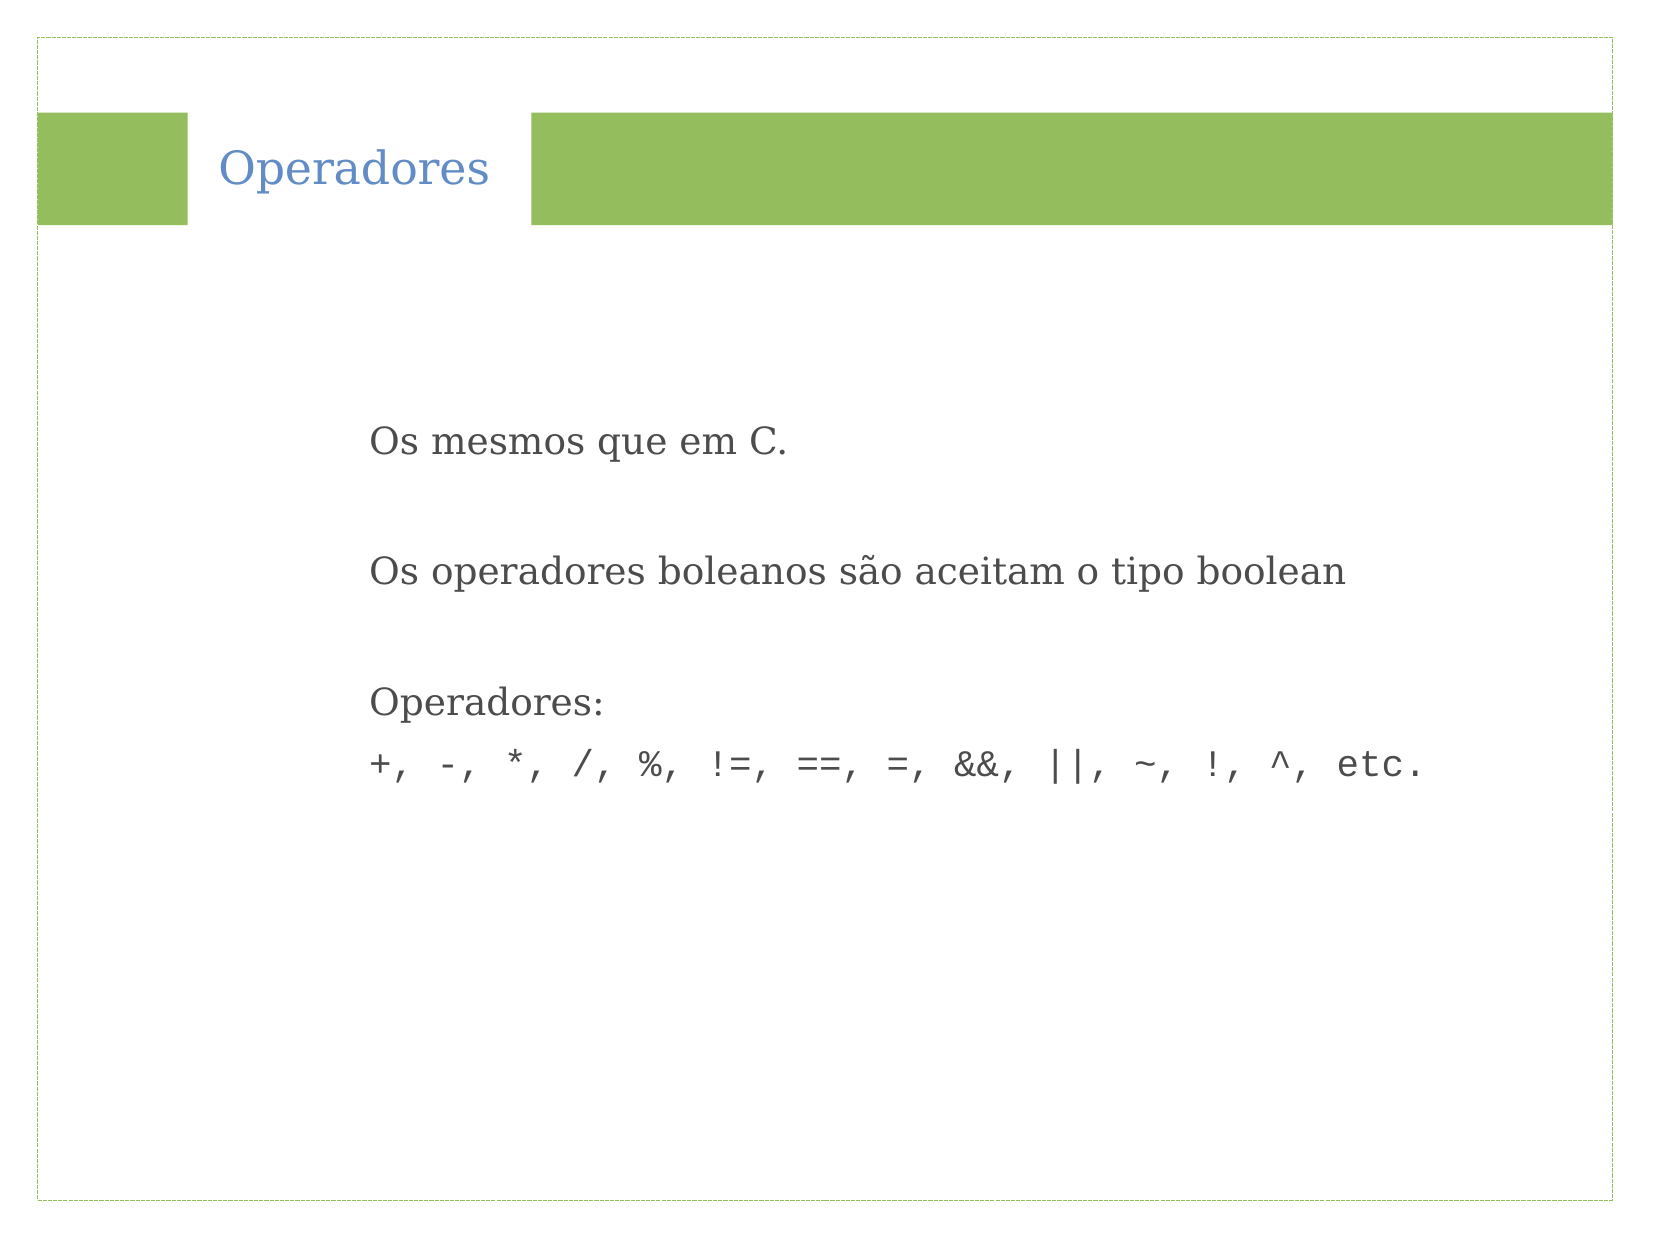

Operadores
Os mesmos que em C.
Os operadores boleanos são aceitam o tipo boolean
Operadores:
+, -, *, /, %, !=, ==, =, &&, ||, ~, !, ^, etc.